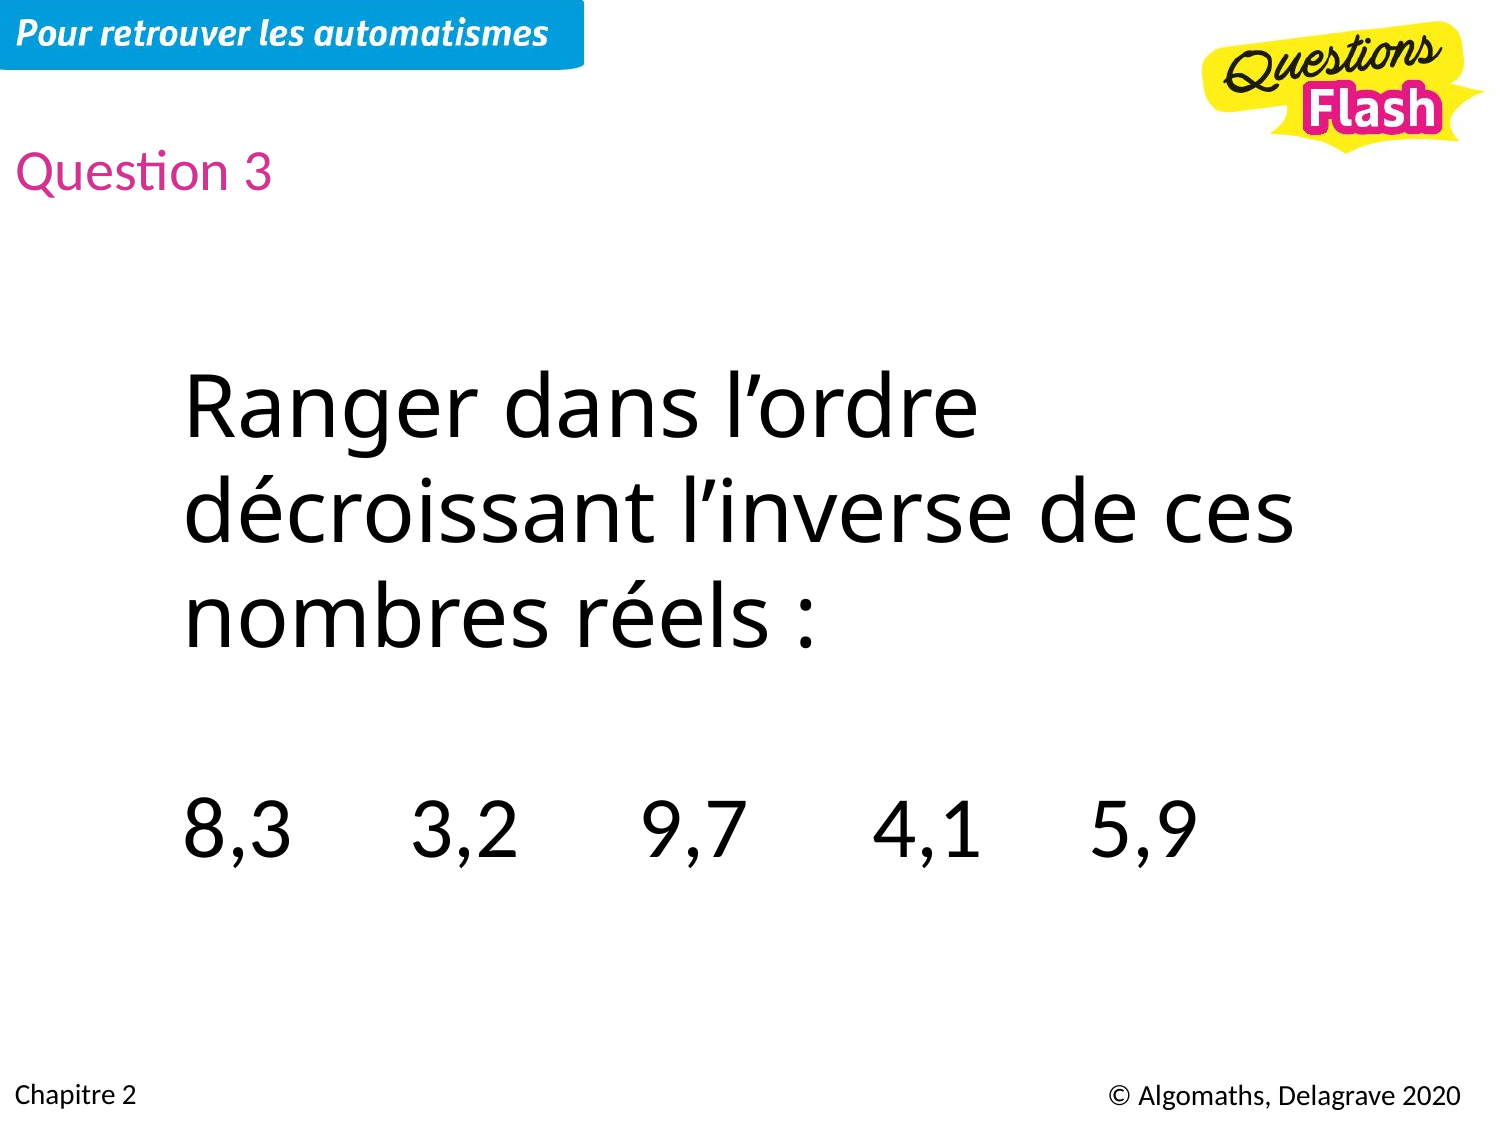

Question 3
Ranger dans l’ordre décroissant l’inverse de ces nombres réels :
8,3 	 3,2 9,7 	 4,1 	 5,9